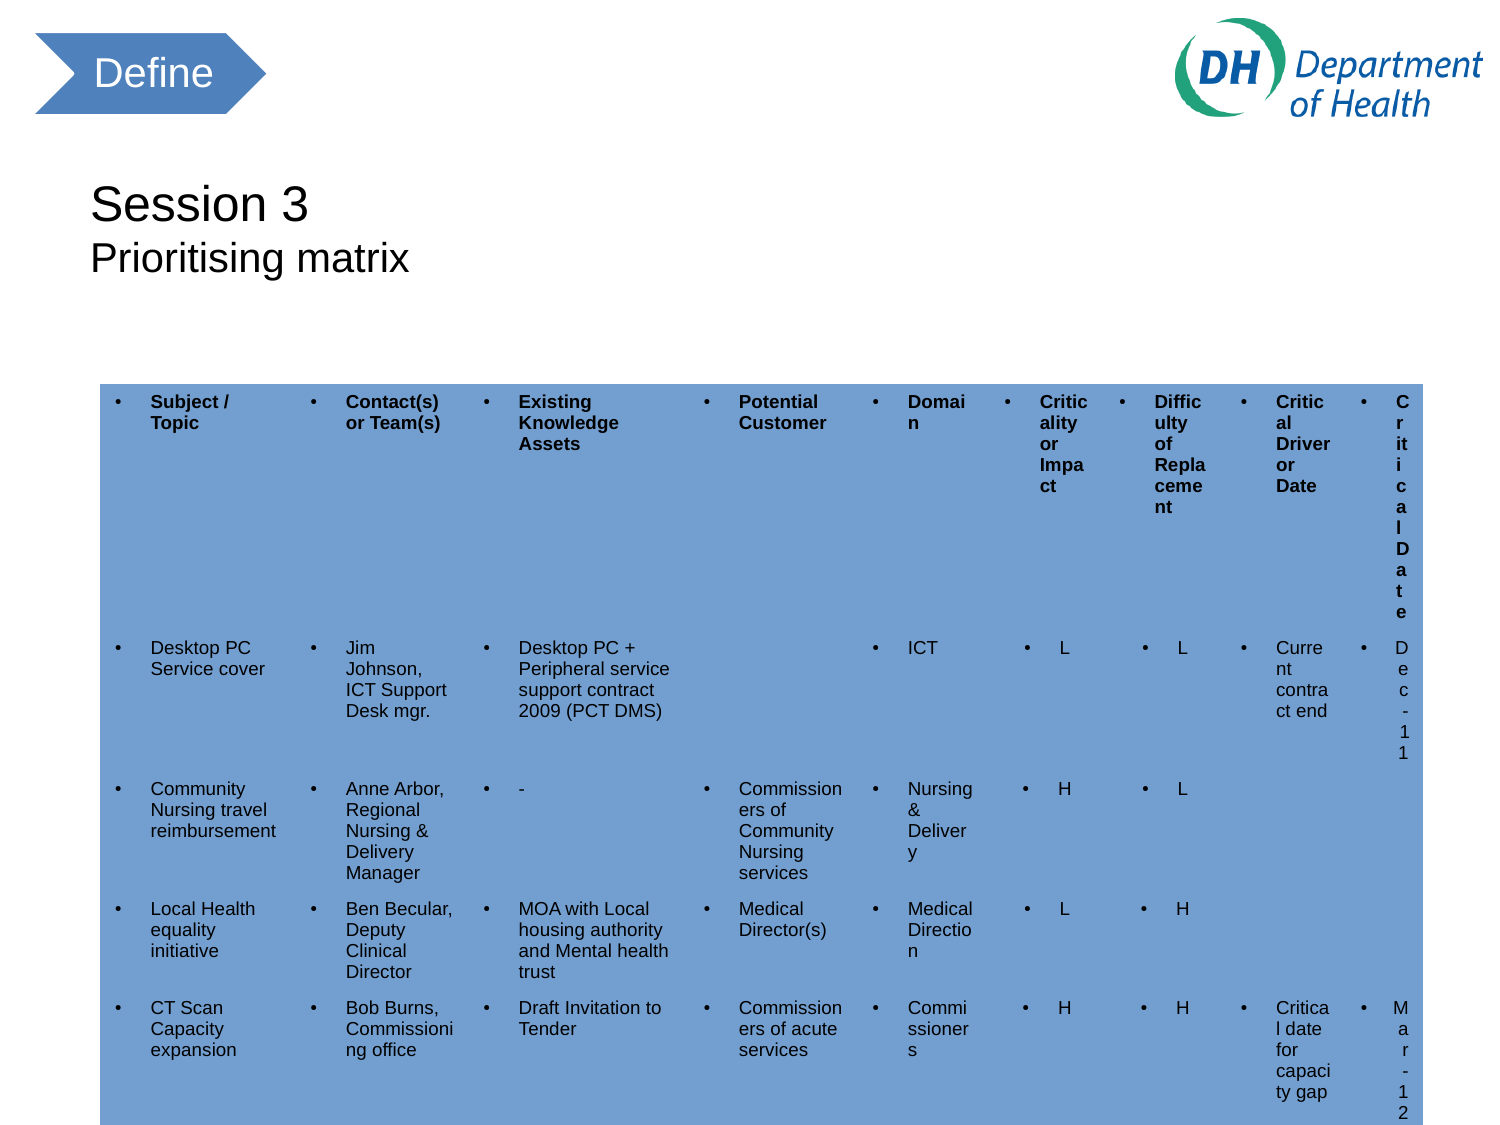

Define
# Session 3
Prioritising matrix
| Subject / Topic | Contact(s) or Team(s) | Existing Knowledge Assets | Potential Customer | Domain | Criticality or Impact | Difficulty of Replacement | Critical Driver or Date | Critical Date |
| --- | --- | --- | --- | --- | --- | --- | --- | --- |
| Desktop PC Service cover | Jim Johnson, ICT Support Desk mgr. | Desktop PC + Peripheral service support contract 2009 (PCT DMS) | | ICT | L | L | Current contract end | Dec-11 |
| Community Nursing travel reimbursement | Anne Arbor, Regional Nursing & Delivery Manager | - | Commissioners of Community Nursing services | Nursing & Delivery | H | L | | |
| Local Health equality initiative | Ben Becular, Deputy Clinical Director | MOA with Local housing authority and Mental health trust | Medical Director(s) | Medical Direction | L | H | | |
| CT Scan Capacity expansion | Bob Burns, Commissioning office | Draft Invitation to Tender | Commissioners of acute services | Commissioners | H | H | Critical date for capacity gap | Mar-12 |
| | | | | | | | | |
| | | | | | | | | |
| | | | | | | | | |
| | | | | | | | | |
| | | | | | | | | |
| | | | | | | | | |